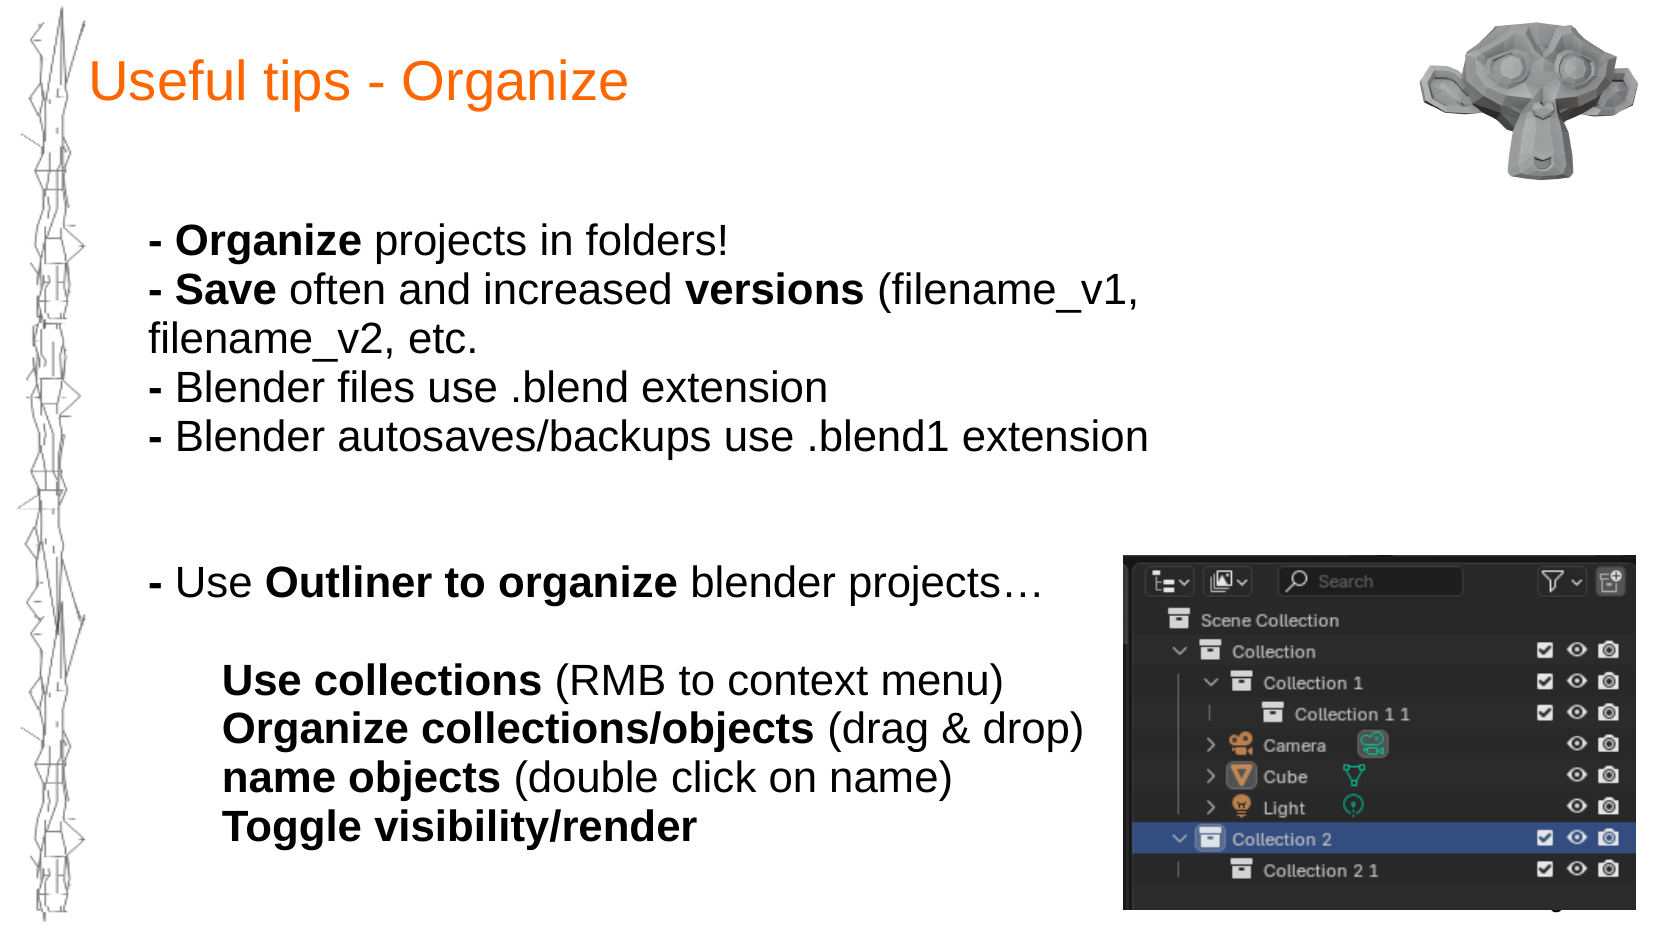

# Useful tips - Organize
- Organize projects in folders!
- Save often and increased versions (filename_v1, filename_v2, etc.
- Blender files use .blend extension
- Blender autosaves/backups use .blend1 extension
- Use Outliner to organize blender projects…
	Use collections (RMB to context menu)
	Organize collections/objects (drag & drop)
	name objects (double click on name)
	Toggle visibility/render
9